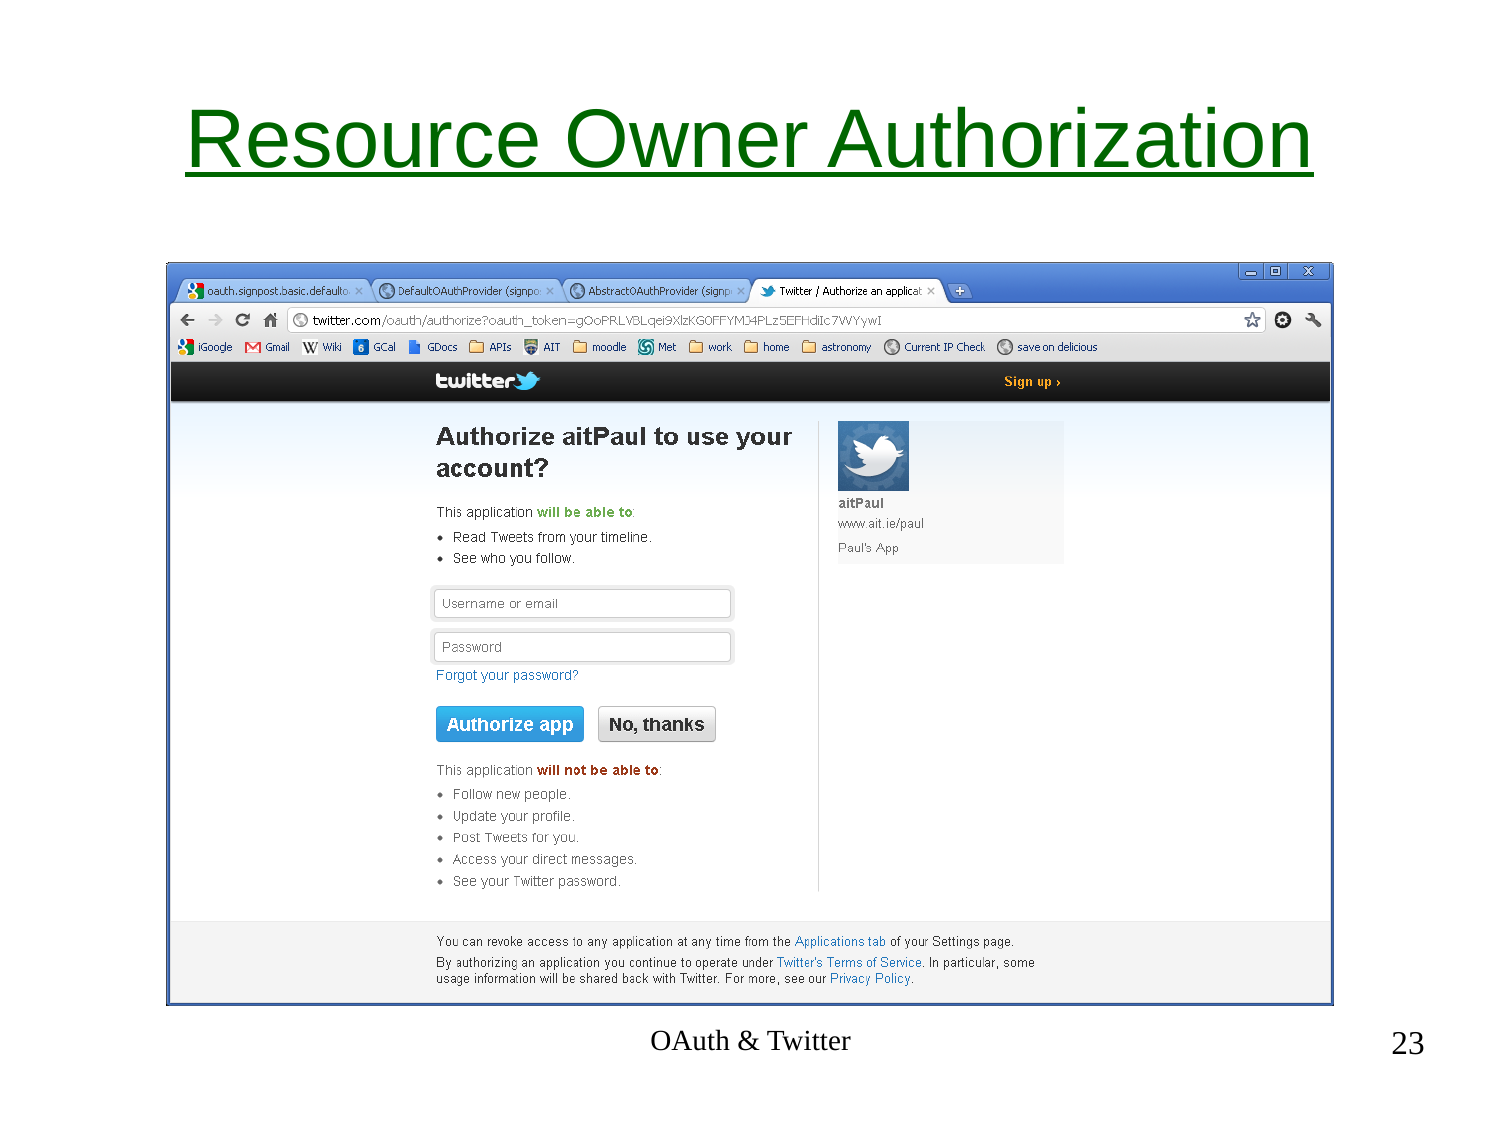

# Resource Owner Authorization
OAuth & Twitter
23